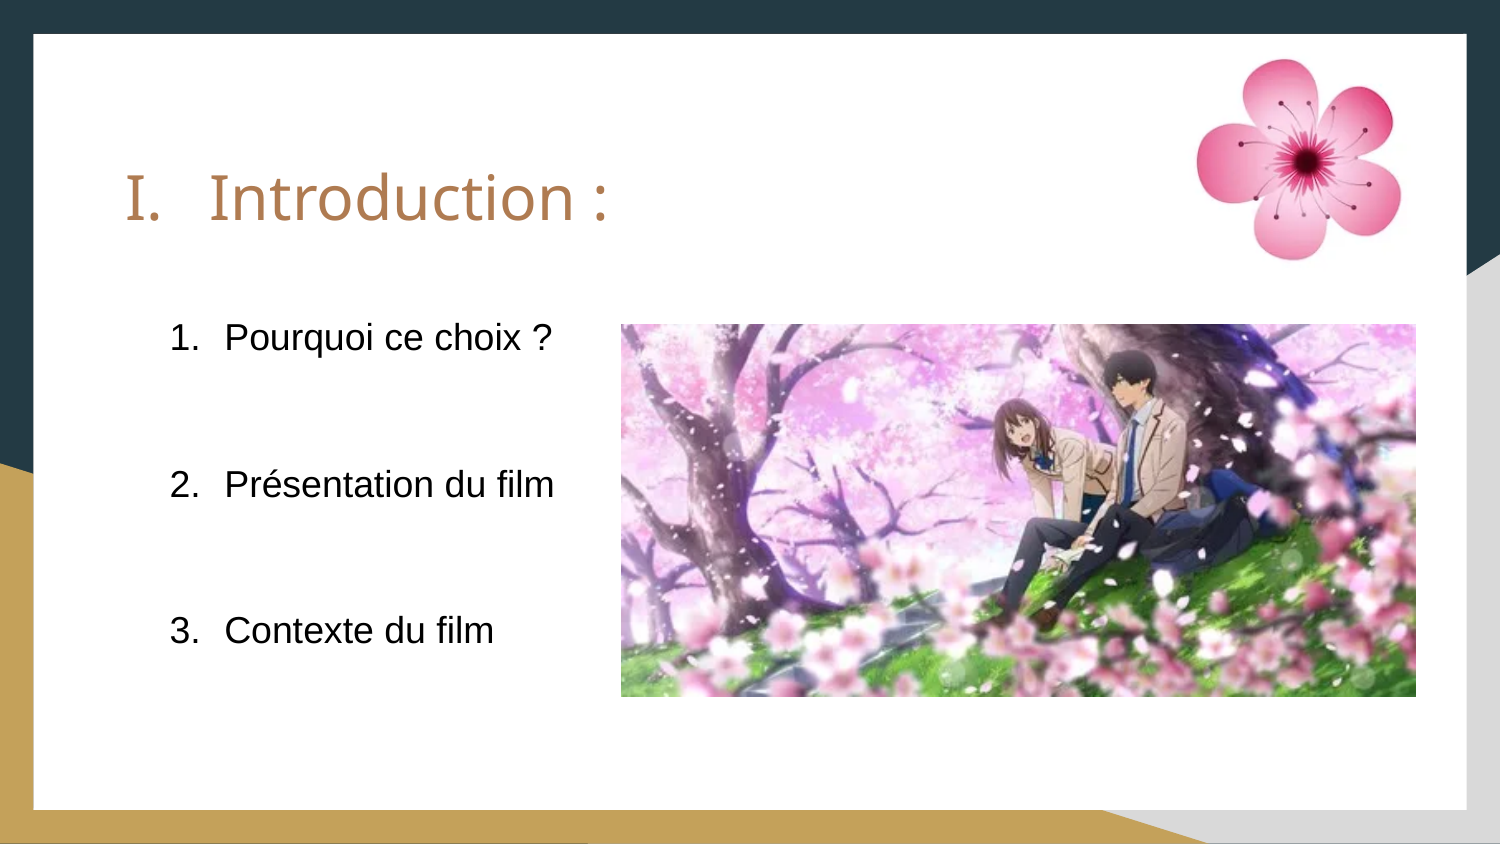

# Introduction :
Pourquoi ce choix ?
Présentation du film
Contexte du film